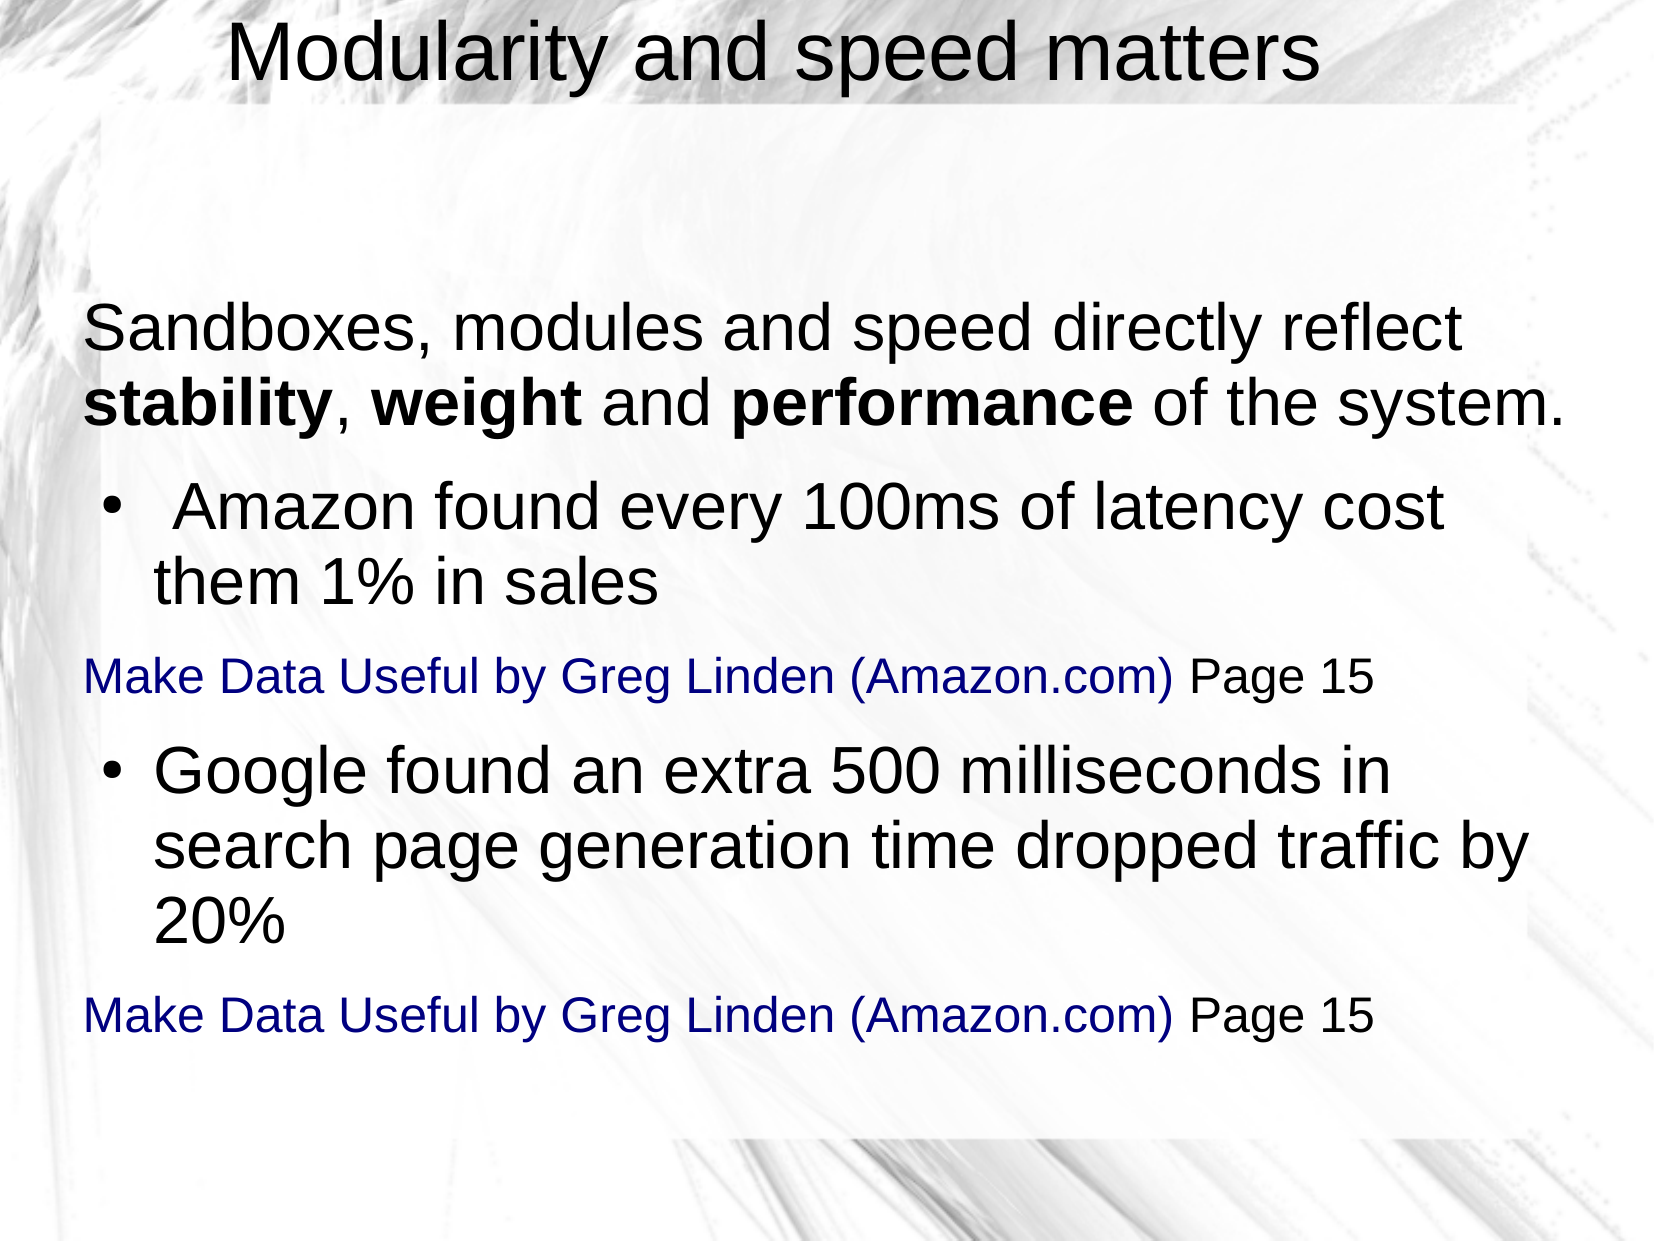

# Modularity and speed matters
Sandboxes, modules and speed directly reflect stability, weight and performance of the system.
 Amazon found every 100ms of latency cost them 1% in sales
Make Data Useful by Greg Linden (Amazon.com) Page 15
Google found an extra 500 milliseconds in search page generation time dropped traffic by 20%
Make Data Useful by Greg Linden (Amazon.com) Page 15